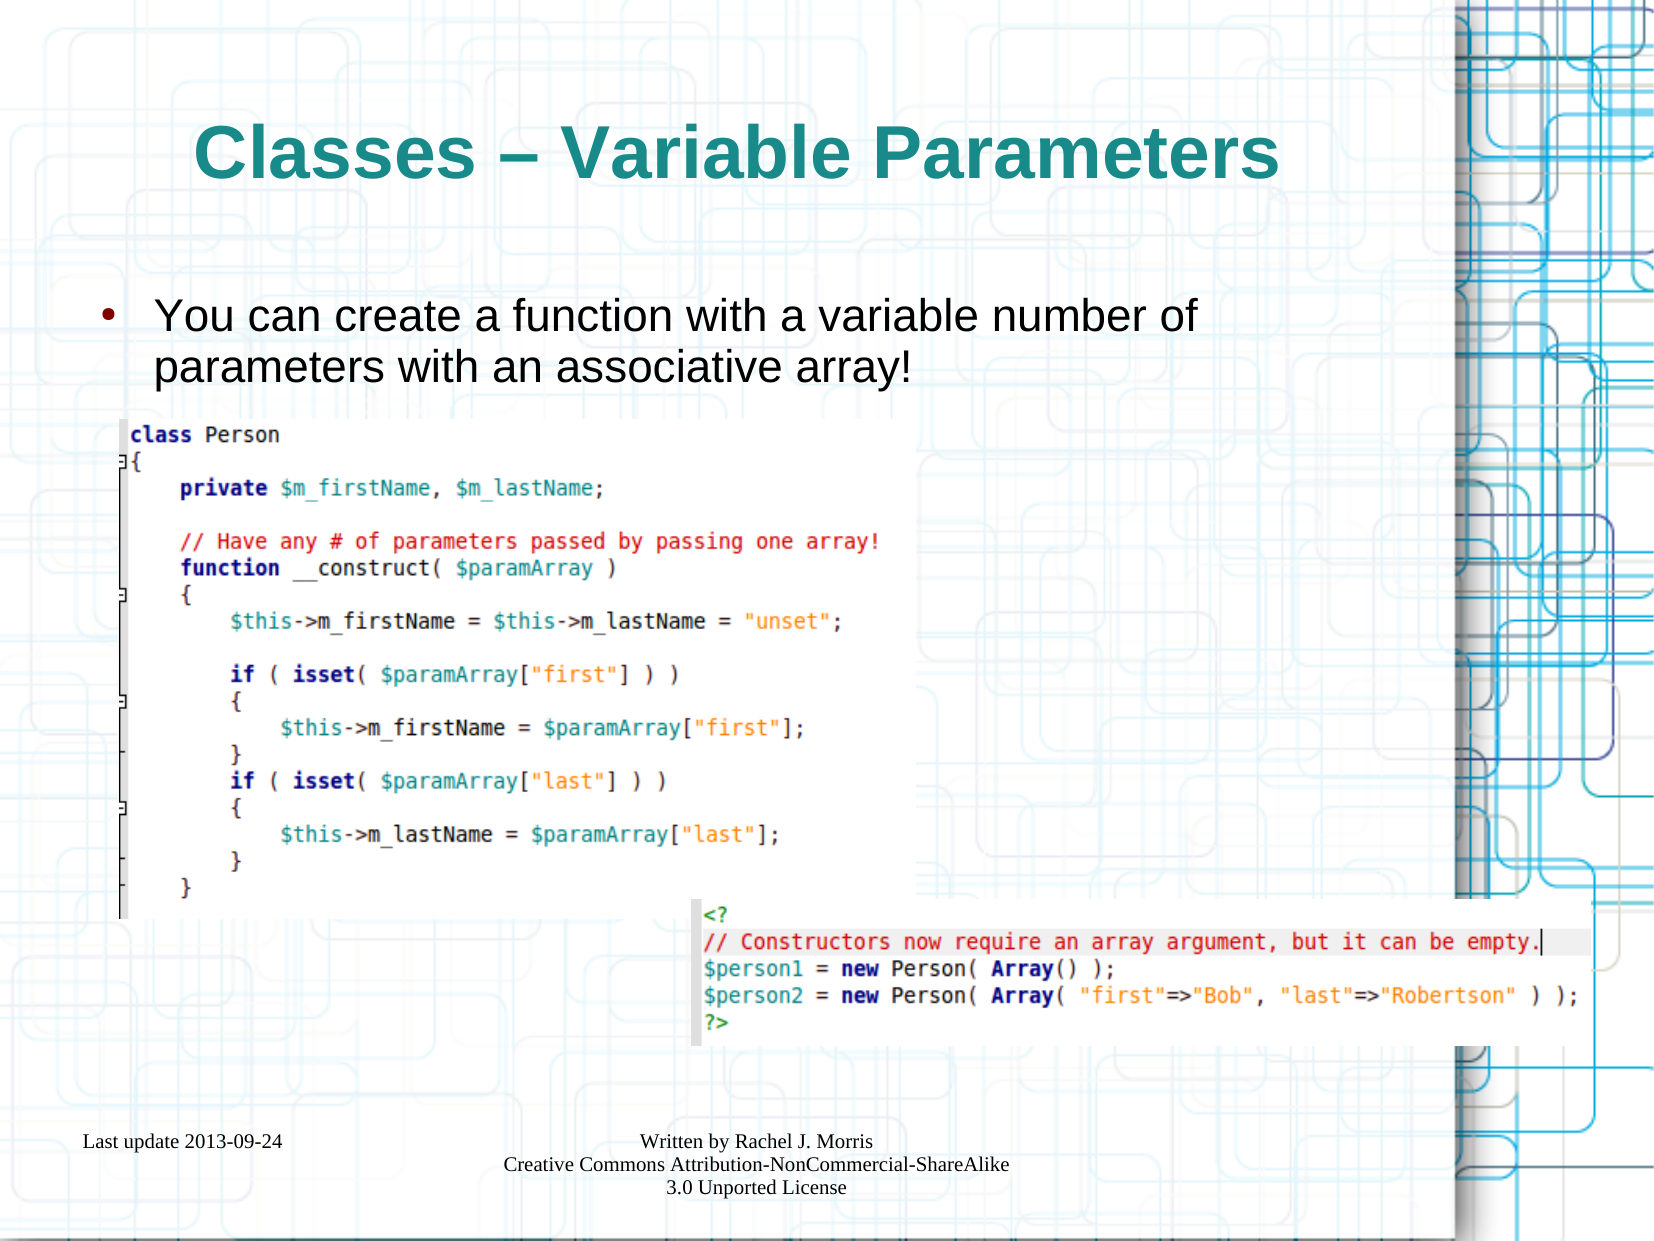

# Classes – Variable Parameters
You can create a function with a variable number of parameters with an associative array!